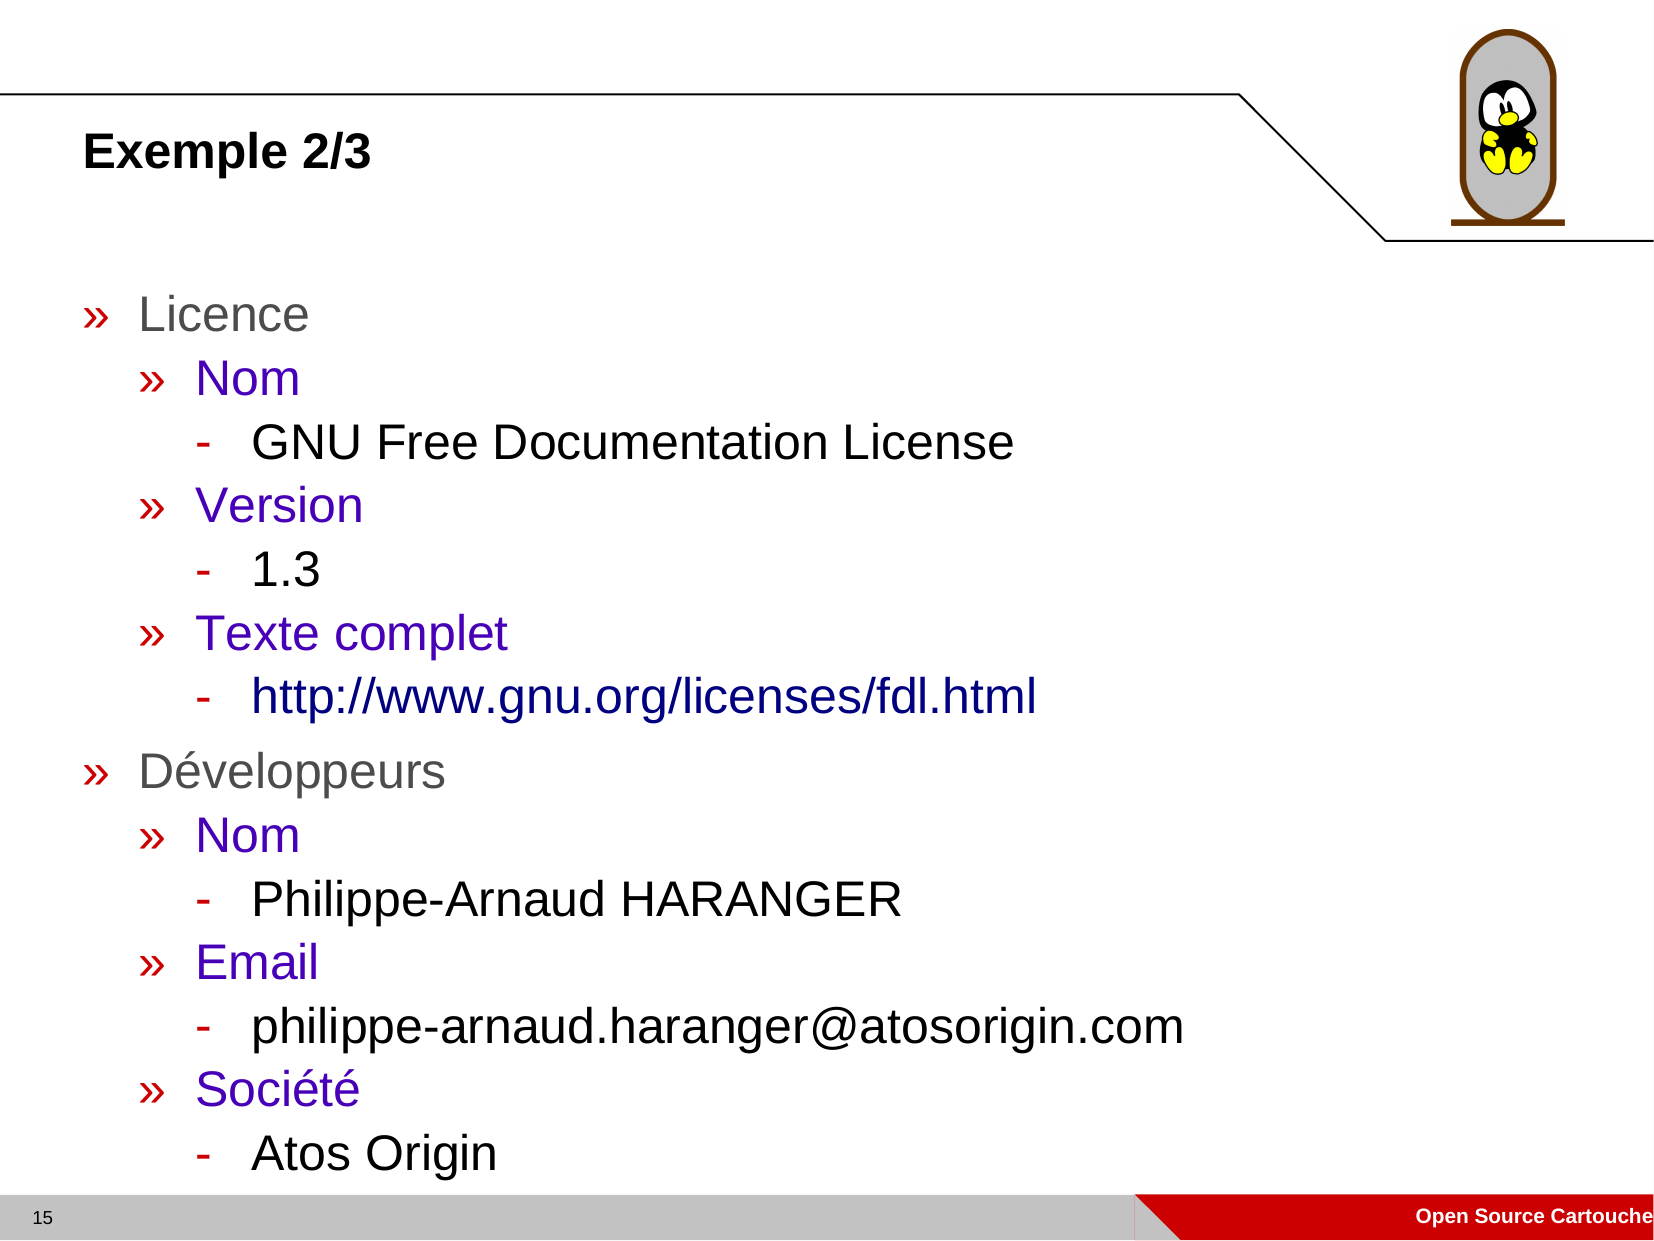

# Exemple 2/3
Licence
Nom
GNU Free Documentation License
Version
1.3
Texte complet
http://www.gnu.org/licenses/fdl.html
Développeurs
Nom
Philippe-Arnaud HARANGER
Email
philippe-arnaud.haranger@atosorigin.com
Société
Atos Origin